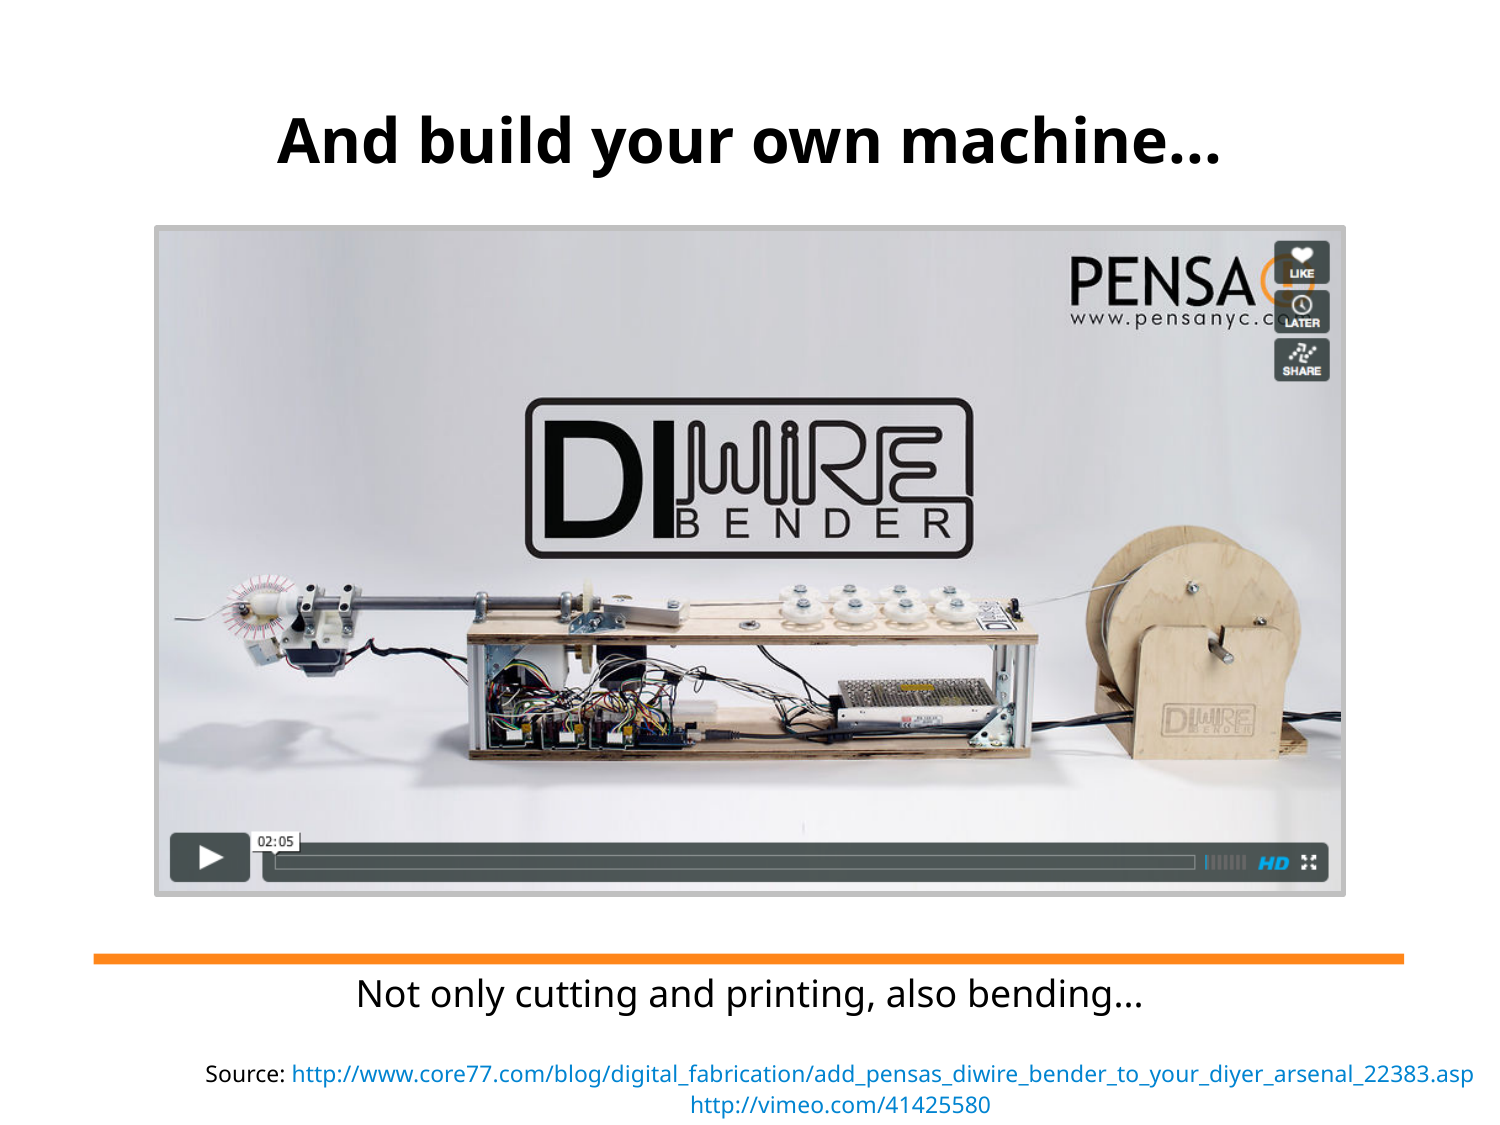

# And build your own machine...
Not only cutting and printing, also bending...
Source: http://www.core77.com/blog/digital_fabrication/add_pensas_diwire_bender_to_your_diyer_arsenal_22383.asp
http://vimeo.com/41425580